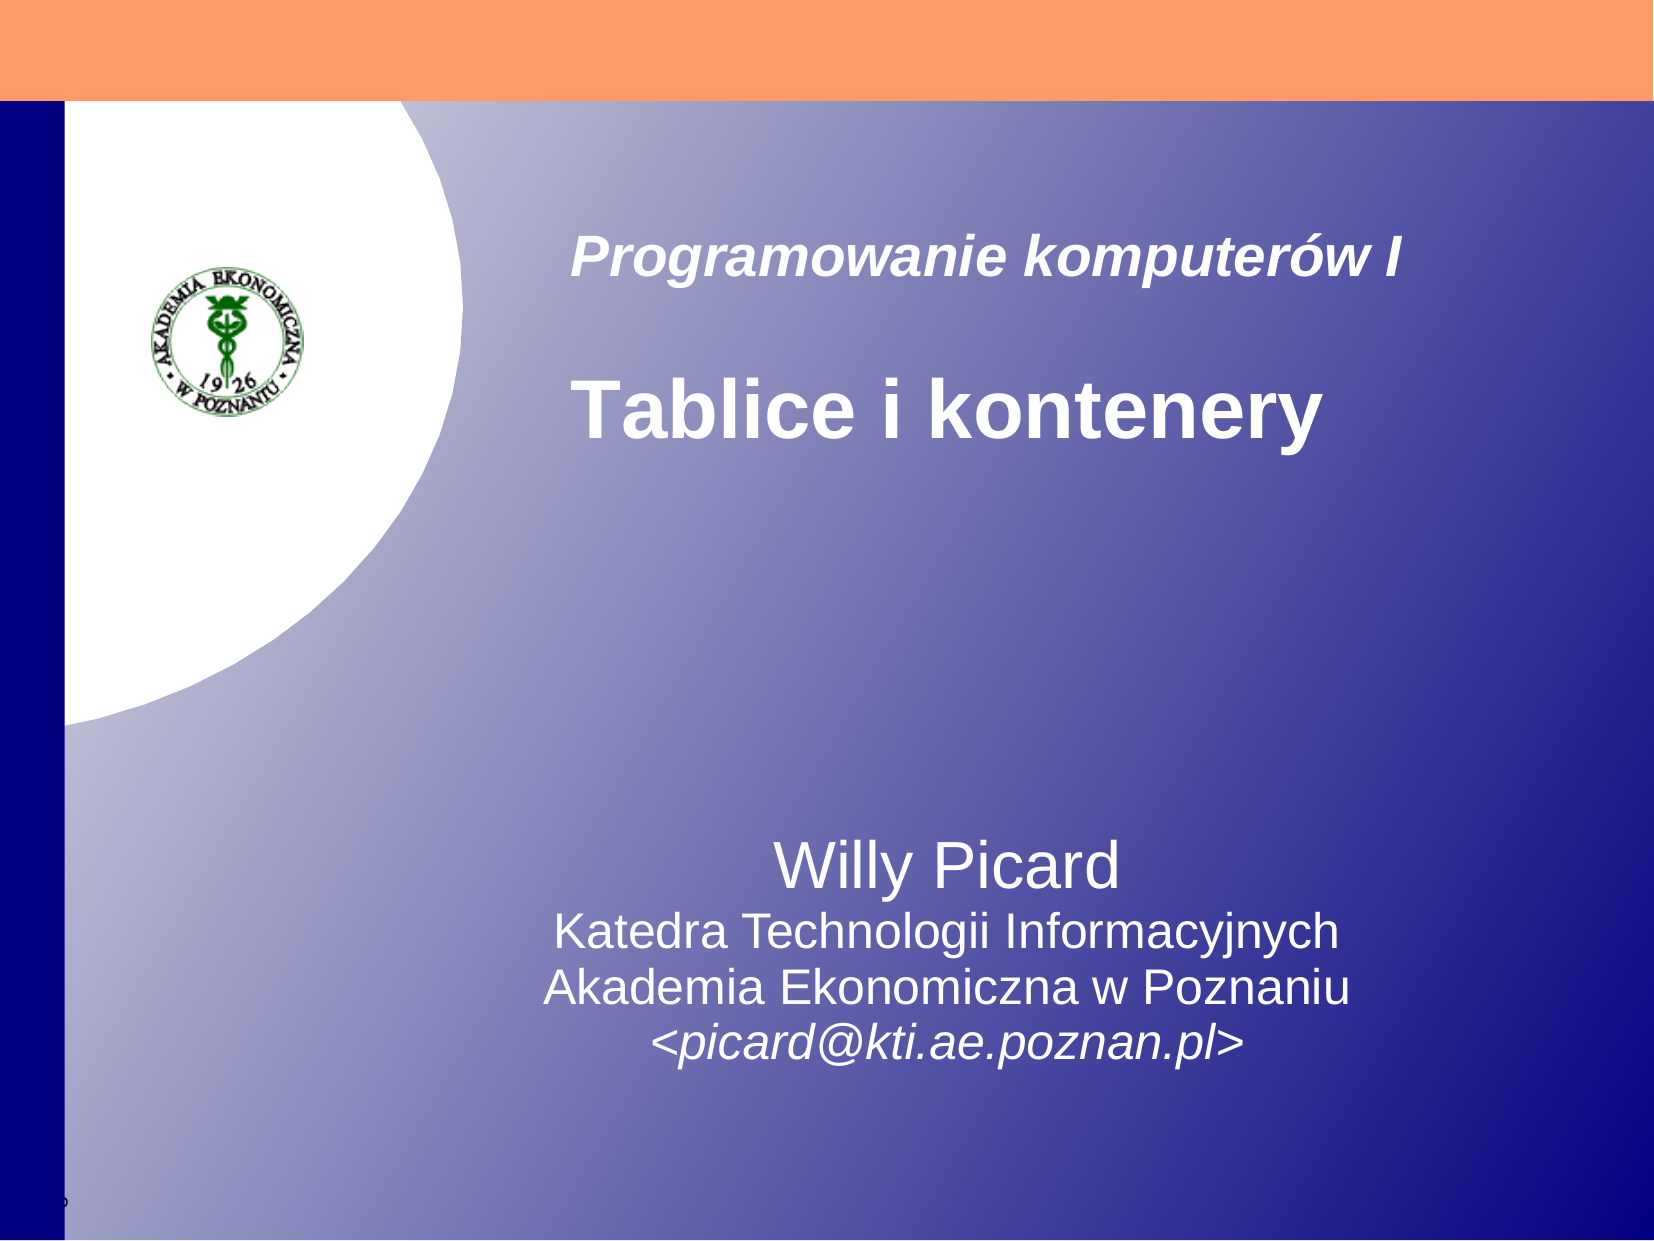

# Programowanie komputerów I Tablice i kontenery